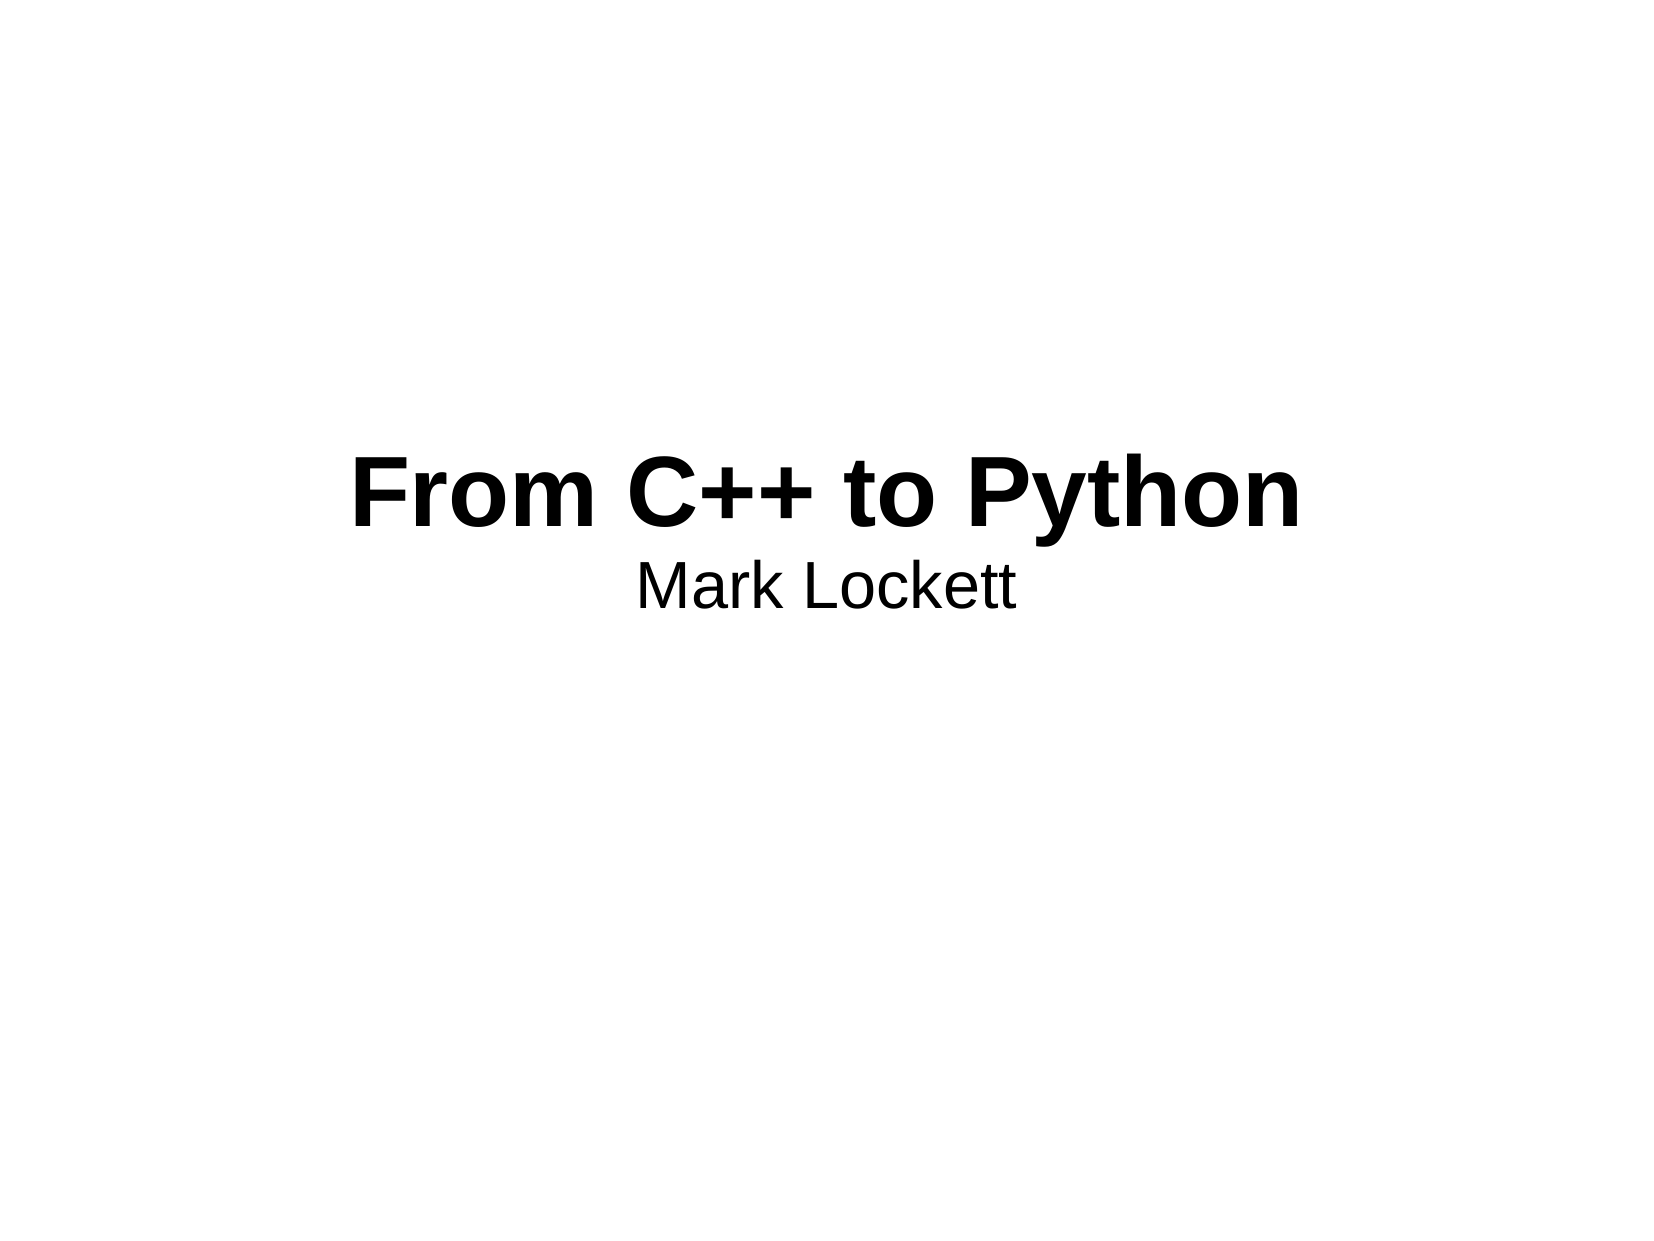

# From C++ to Python
Mark Lockett